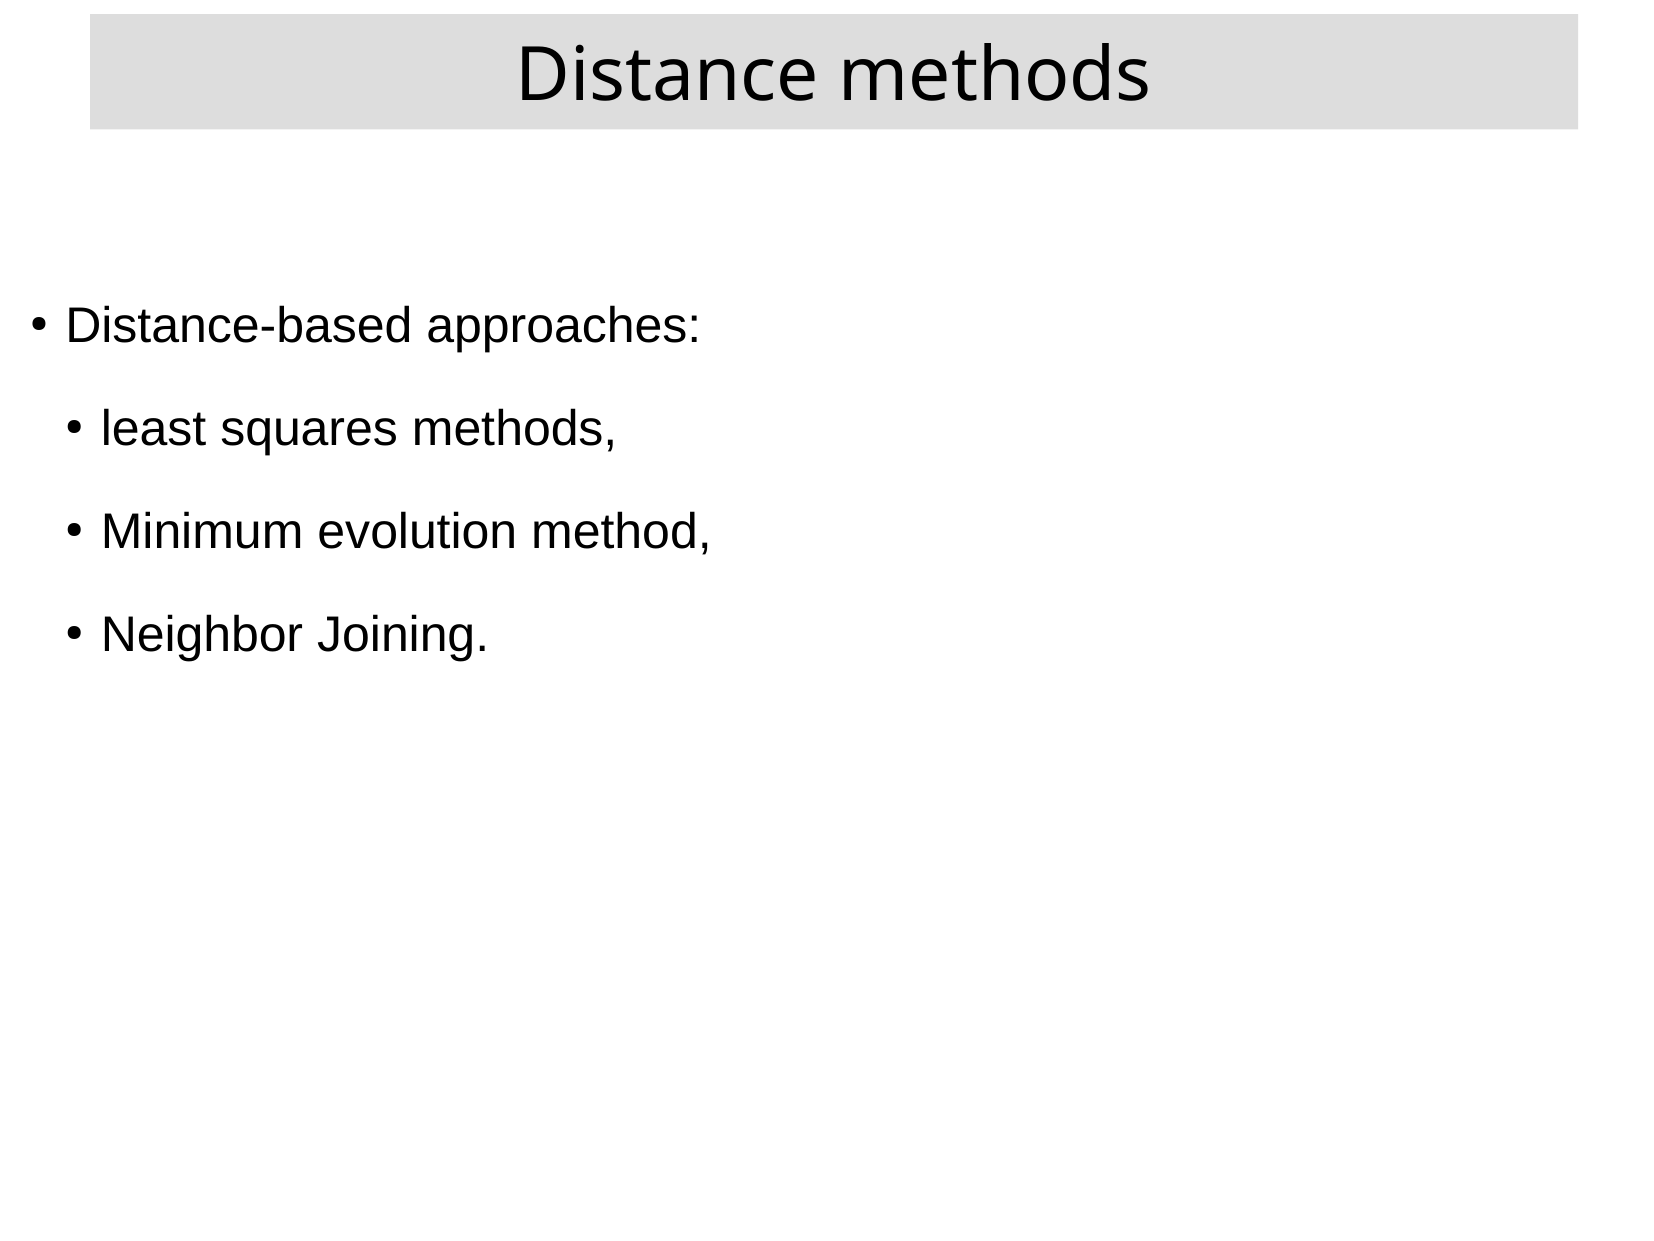

# Distance methods
Distance-based approaches:
least squares methods,
Minimum evolution method,
Neighbor Joining.